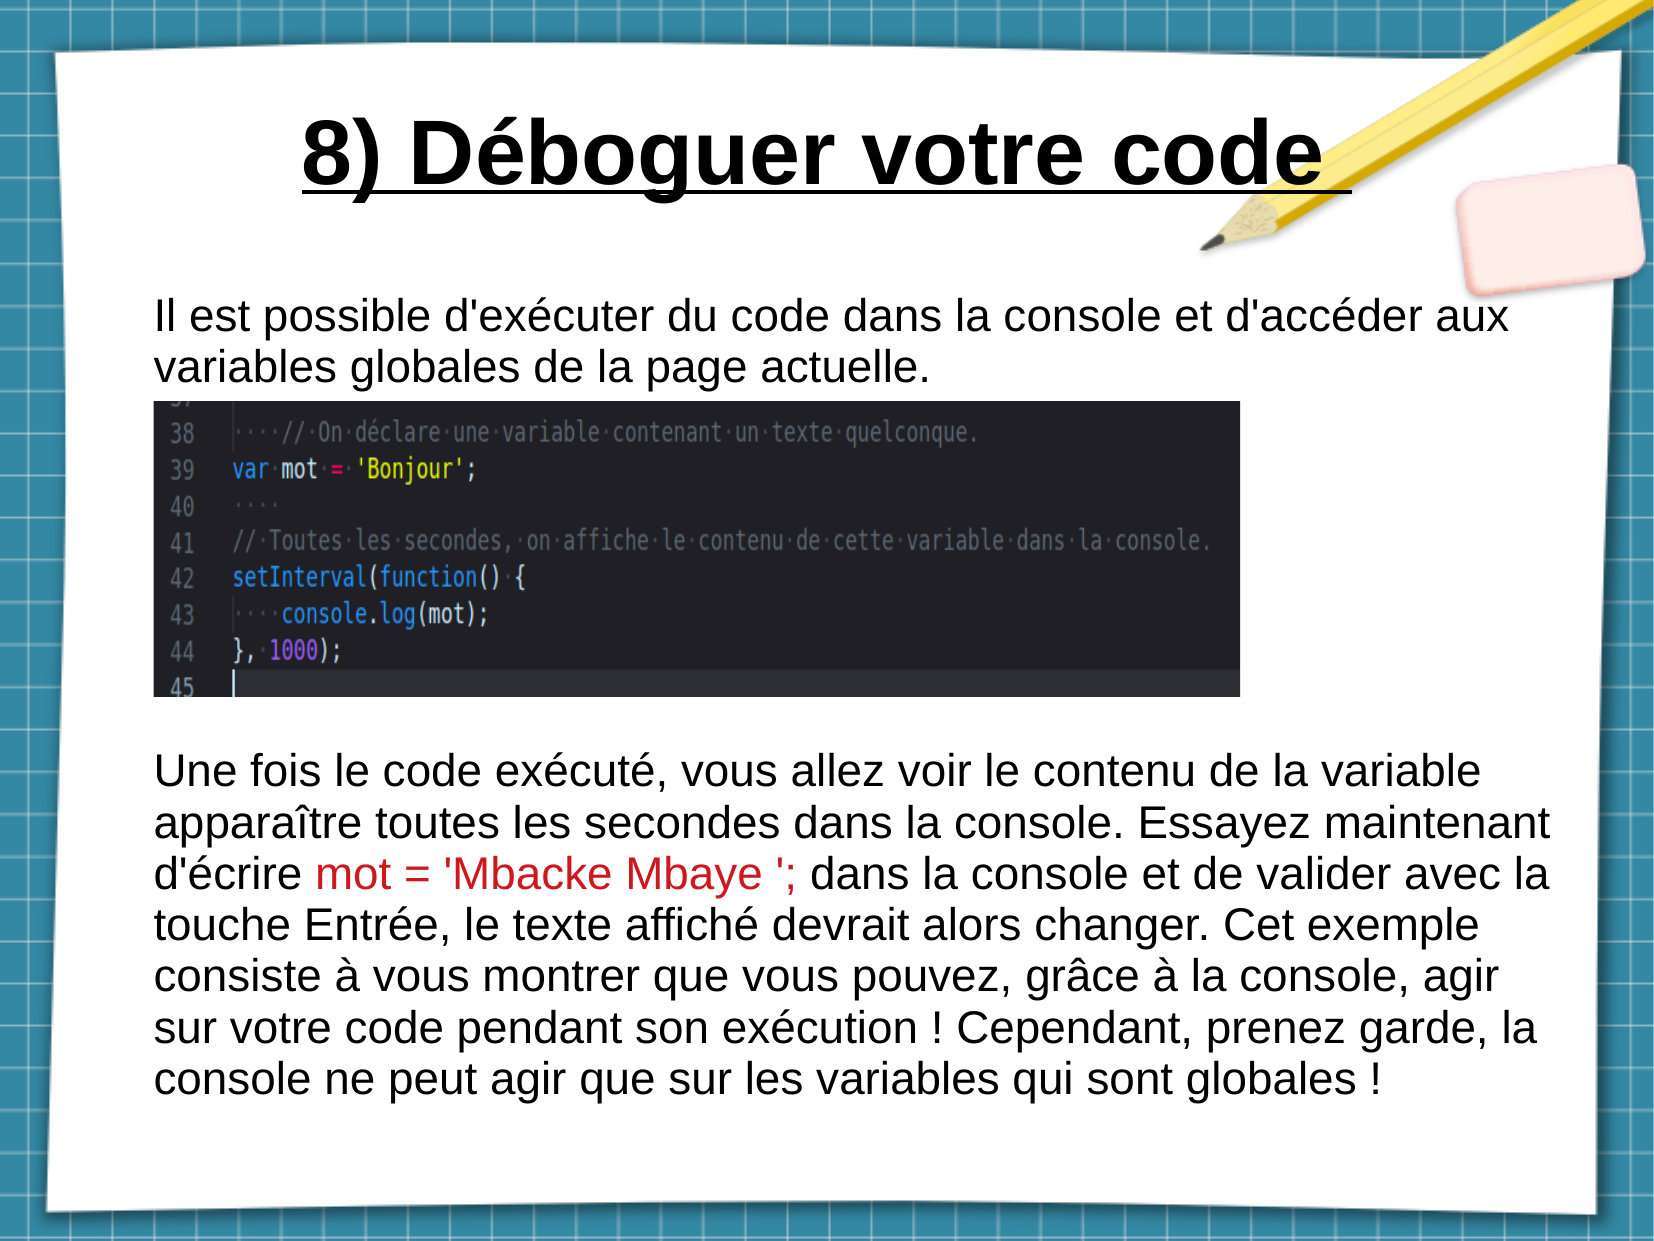

# 8) Déboguer votre code
Il est possible d'exécuter du code dans la console et d'accéder aux variables globales de la page actuelle.
Une fois le code exécuté, vous allez voir le contenu de la variable apparaître toutes les secondes dans la console. Essayez maintenant d'écrire mot = 'Mbacke Mbaye '; dans la console et de valider avec la touche Entrée, le texte affiché devrait alors changer. Cet exemple consiste à vous montrer que vous pouvez, grâce à la console, agir sur votre code pendant son exécution ! Cependant, prenez garde, la console ne peut agir que sur les variables qui sont globales !